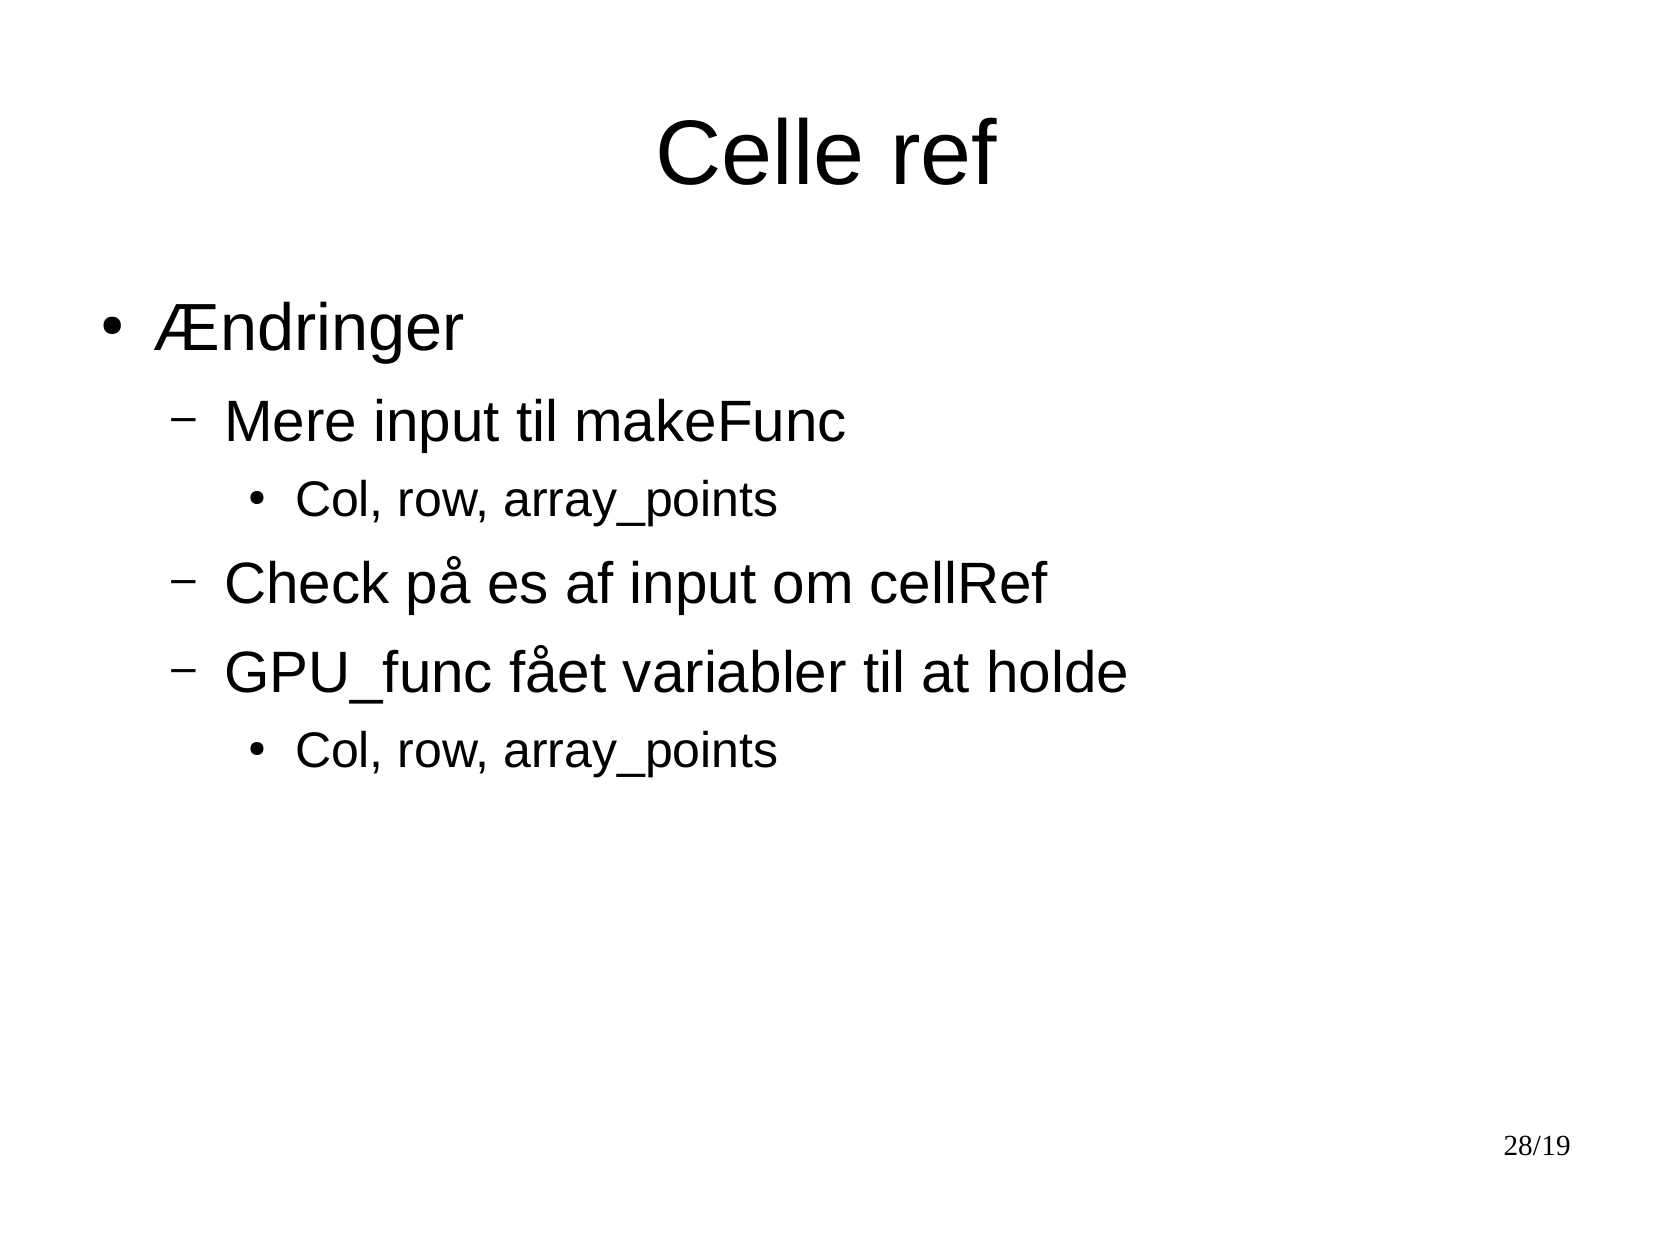

# Celle ref
Ændringer
Mere input til makeFunc
Col, row, array_points
Check på es af input om cellRef
GPU_func fået variabler til at holde
Col, row, array_points
19